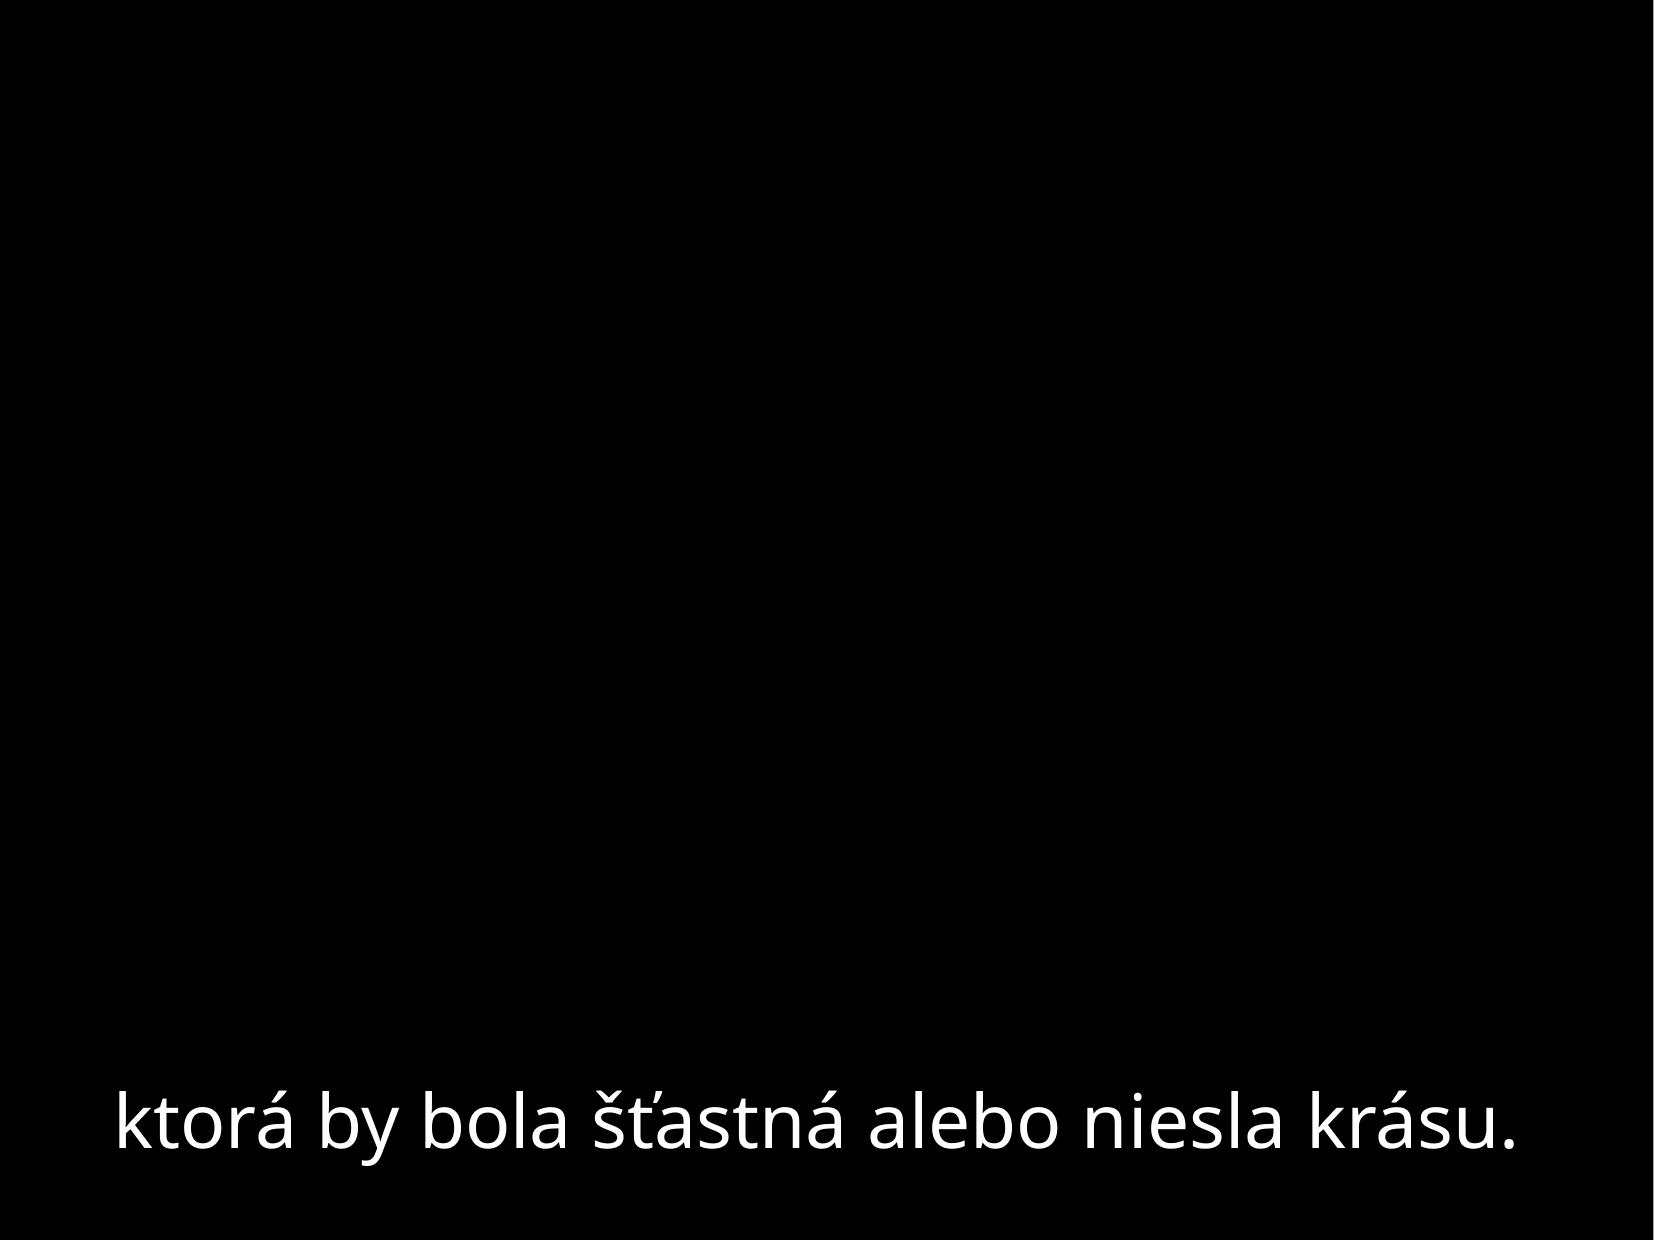

# ktorá by bola šťastná alebo niesla krásu.